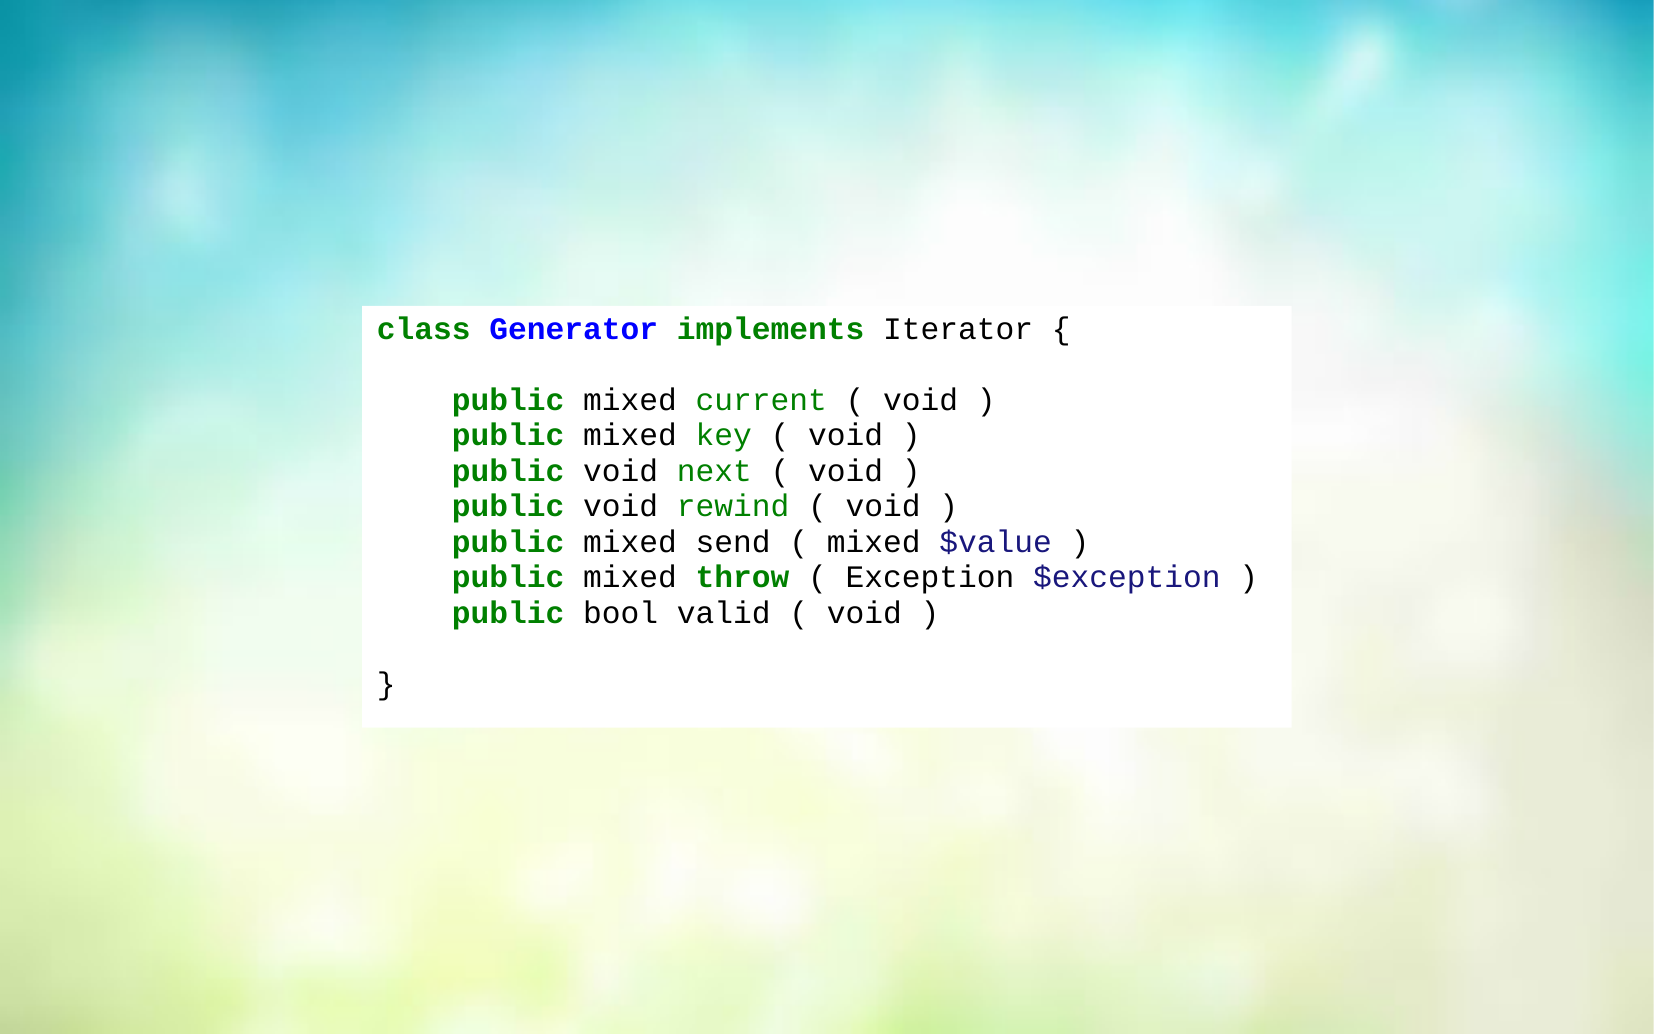

class Generator implements Iterator {
 public mixed current ( void )
 public mixed key ( void )
 public void next ( void )
 public void rewind ( void )
 public mixed send ( mixed $value )
 public mixed throw ( Exception $exception )
 public bool valid ( void )
}